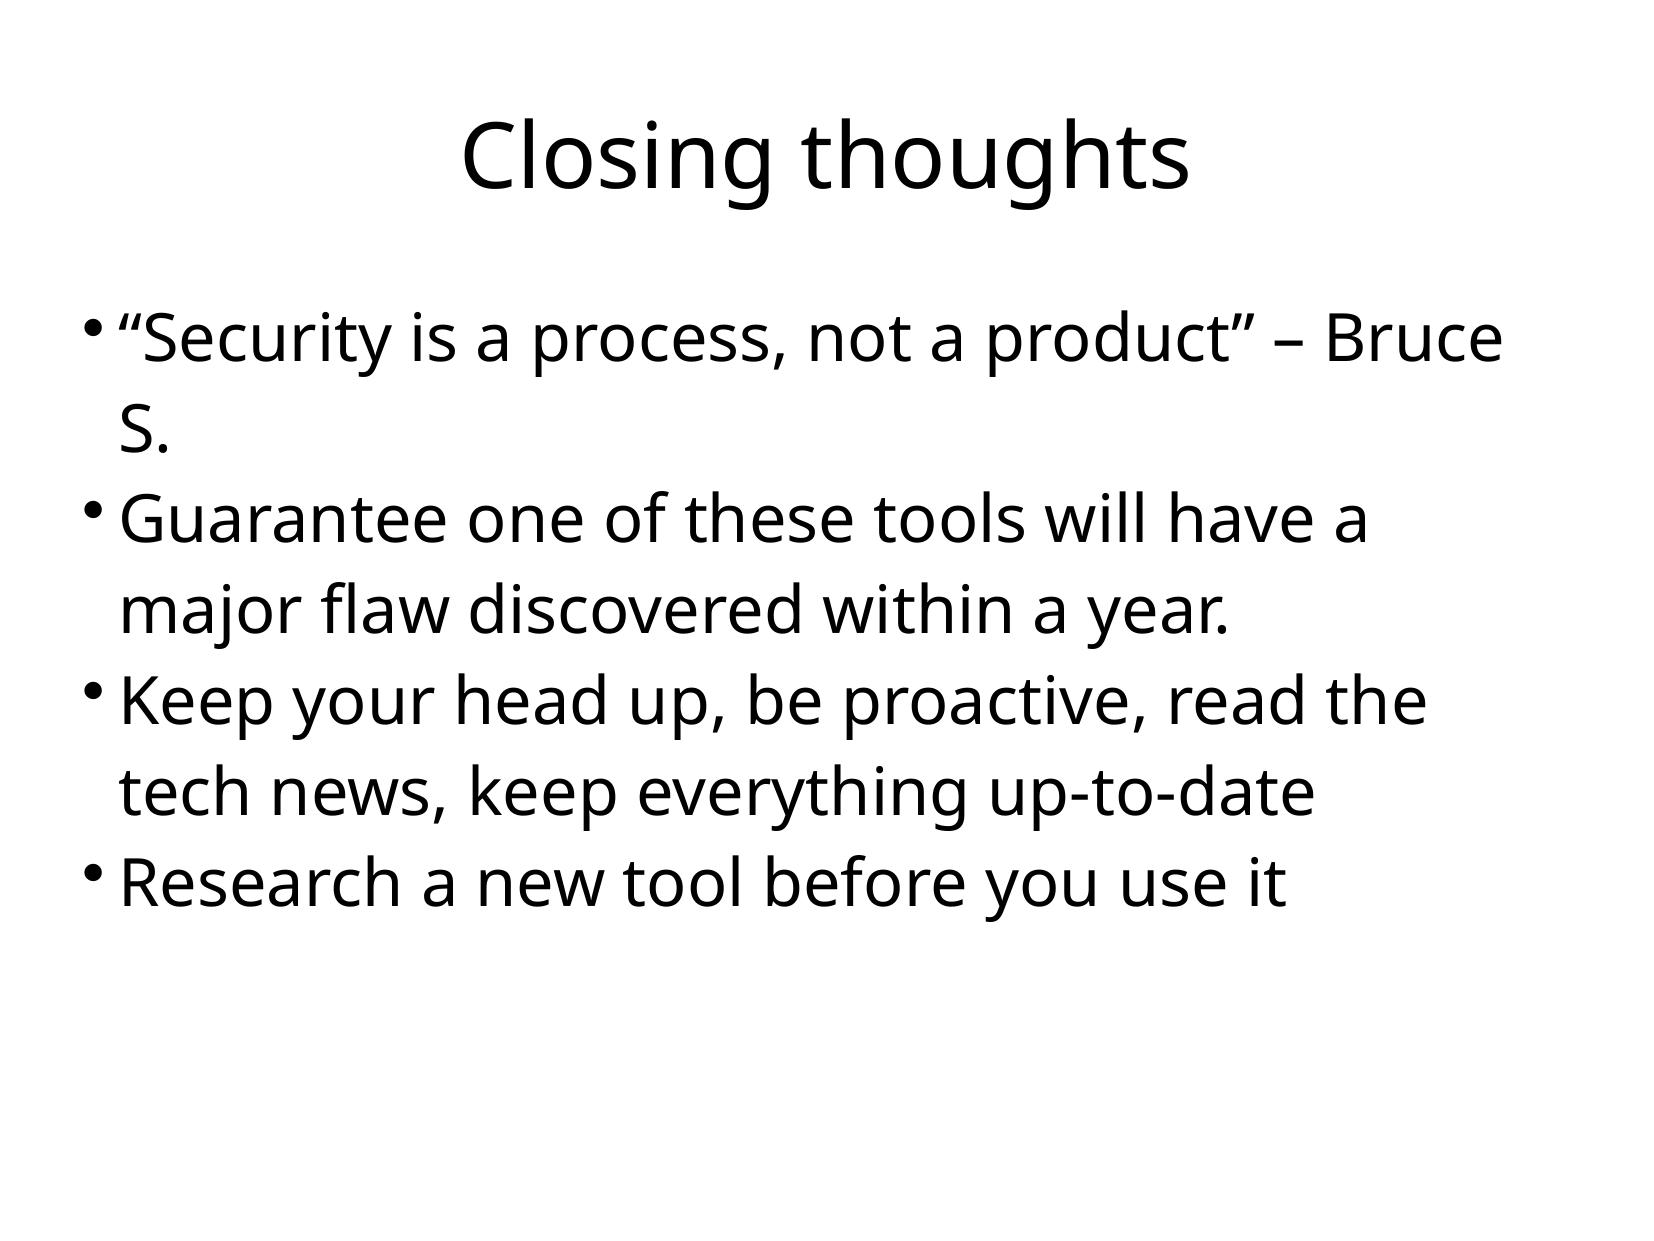

# Closing thoughts
“Security is a process, not a product” – Bruce S.
Guarantee one of these tools will have a major flaw discovered within a year.
Keep your head up, be proactive, read the tech news, keep everything up-to-date
Research a new tool before you use it